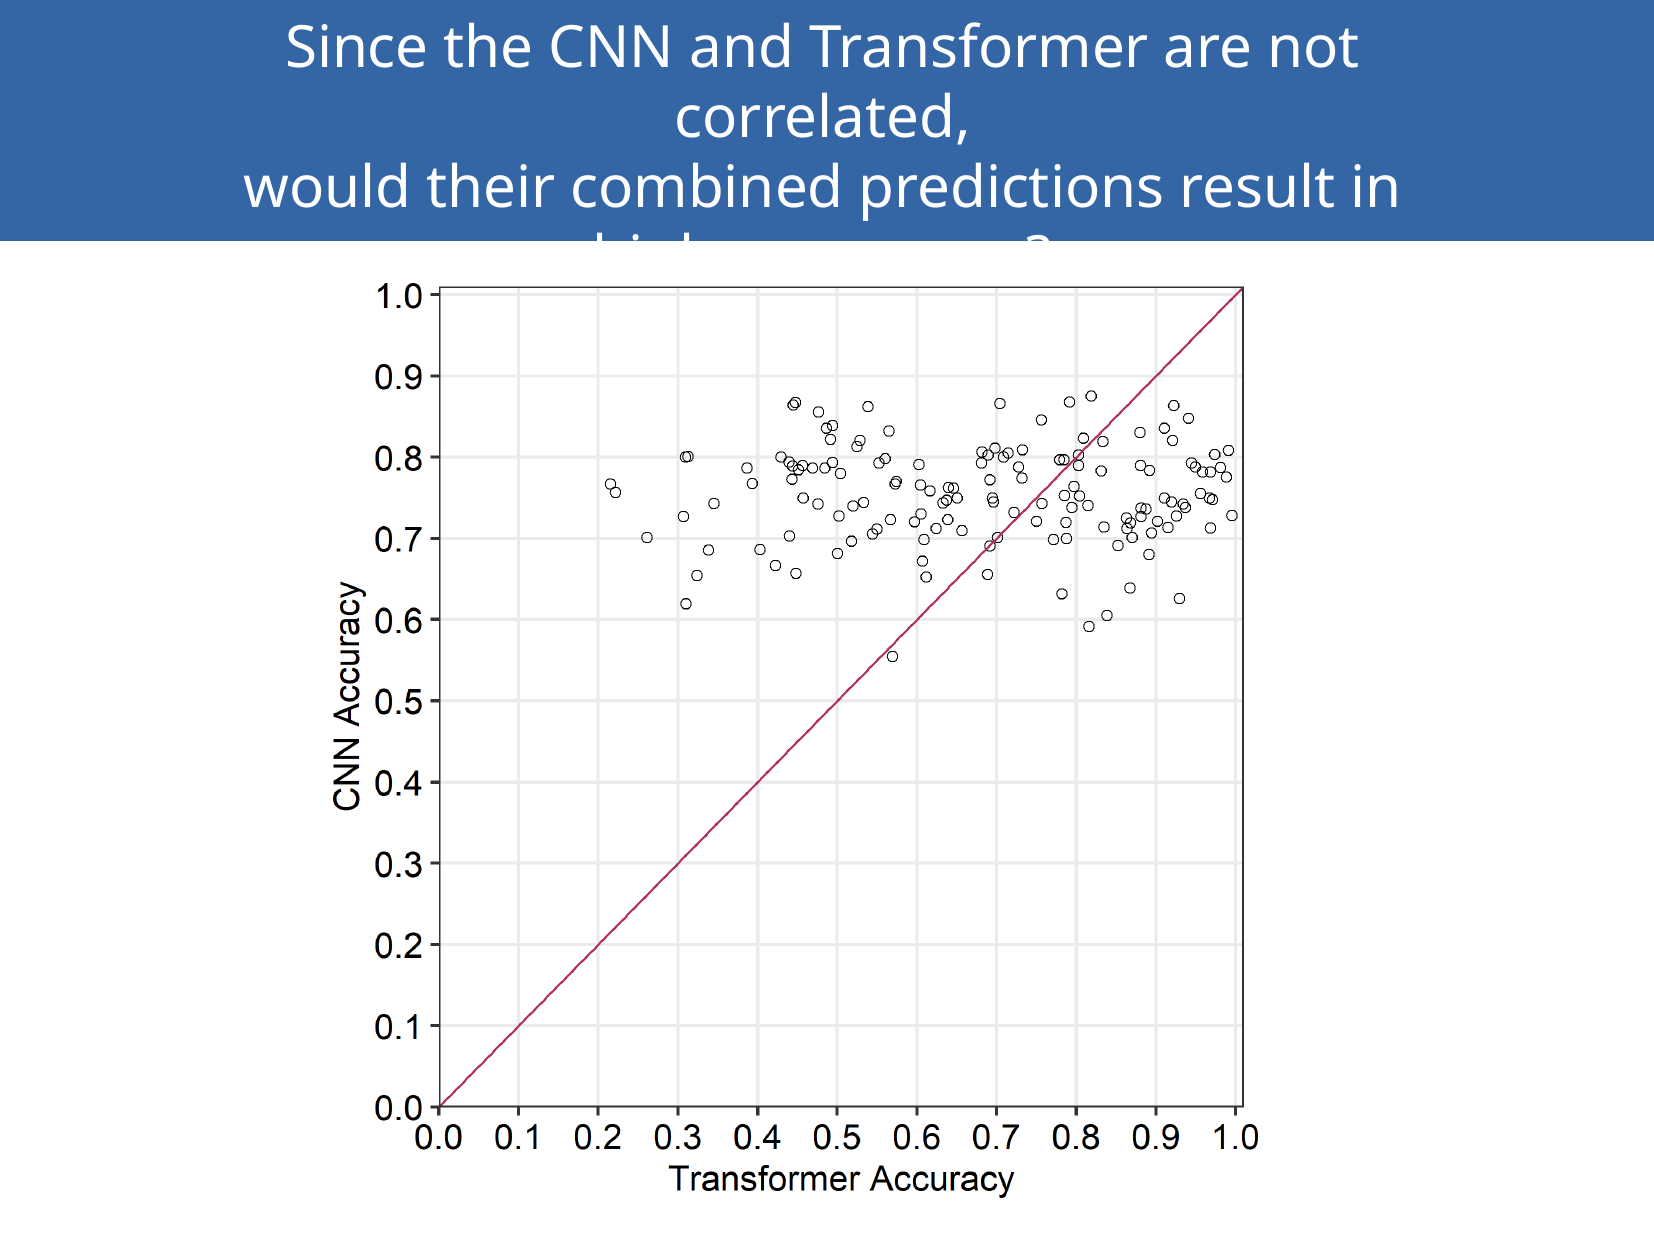

Since the CNN and Transformer are not correlated,
would their combined predictions result in higher accuracy?